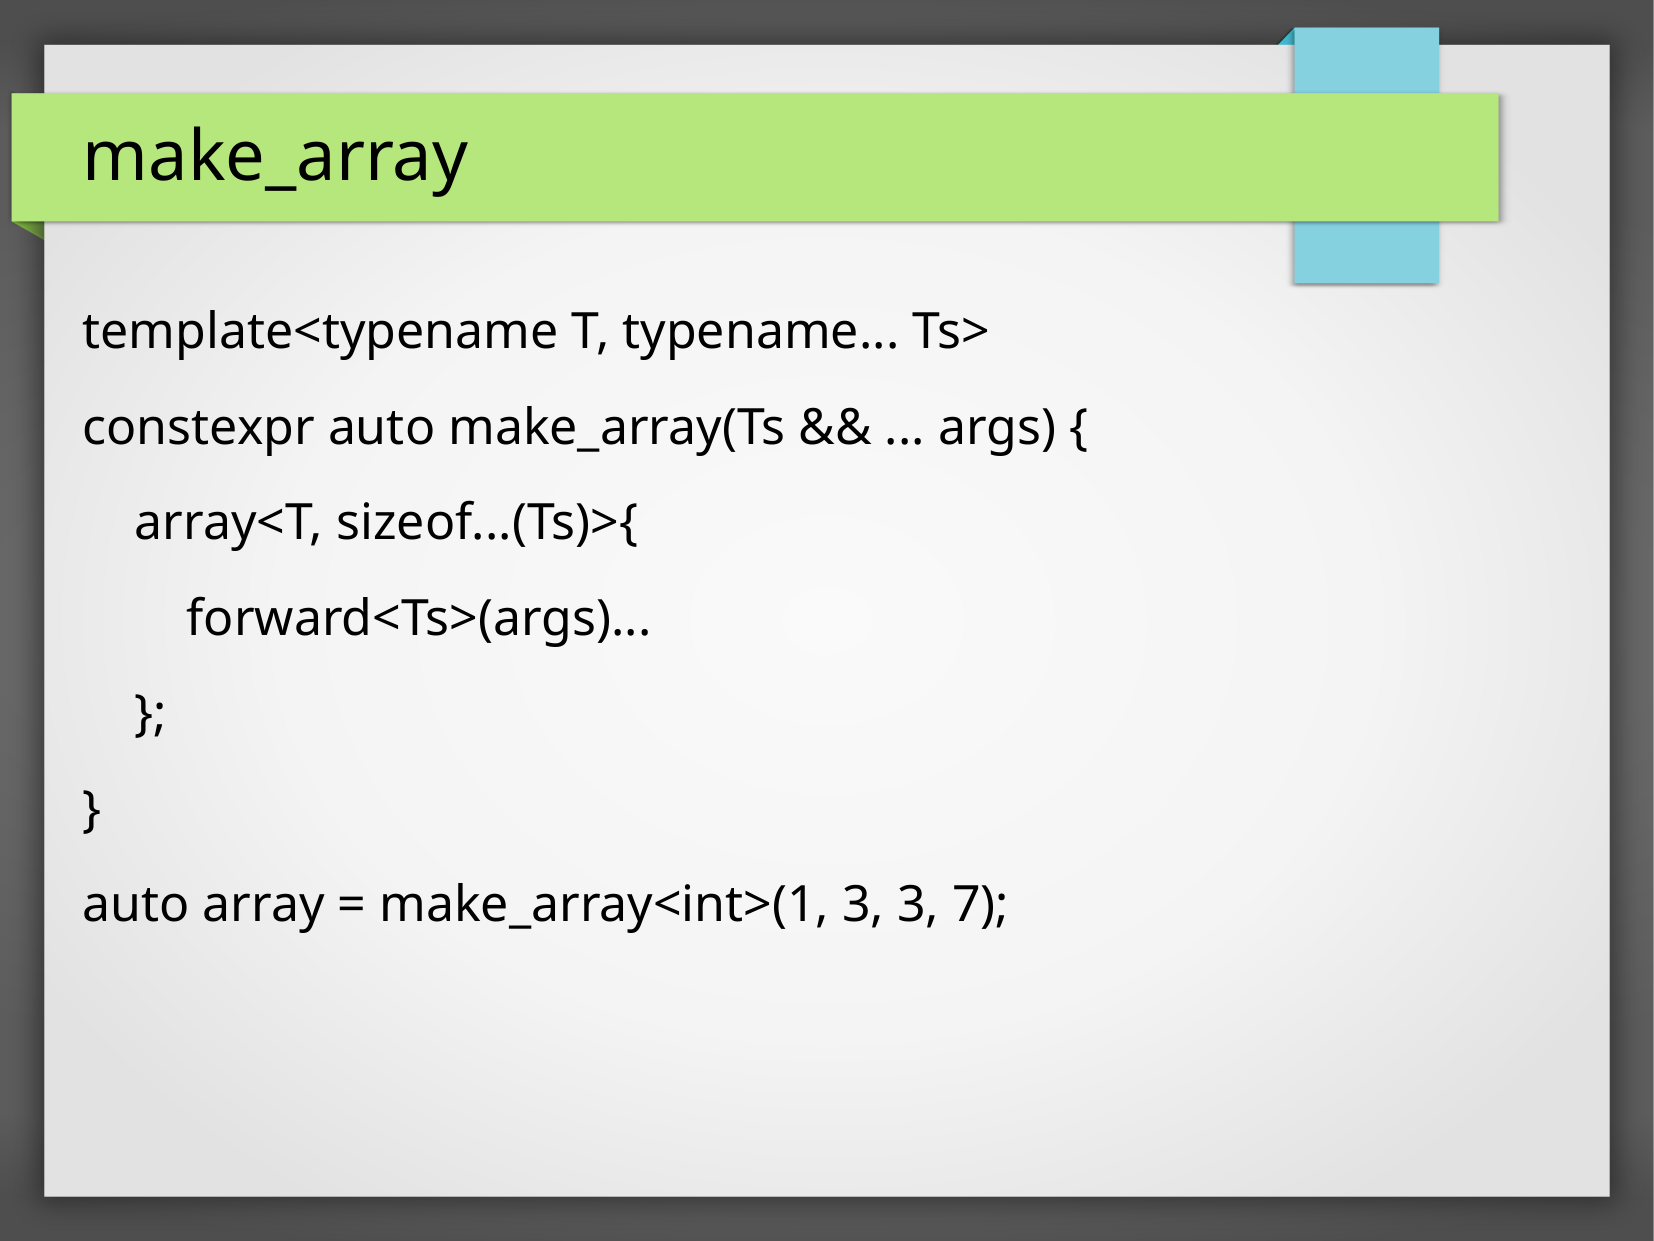

# make_array
template<typename T, typename... Ts>
constexpr auto make_array(Ts && ... args) {
 array<T, sizeof...(Ts)>{
 forward<Ts>(args)...
 };
}
auto array = make_array<int>(1, 3, 3, 7);